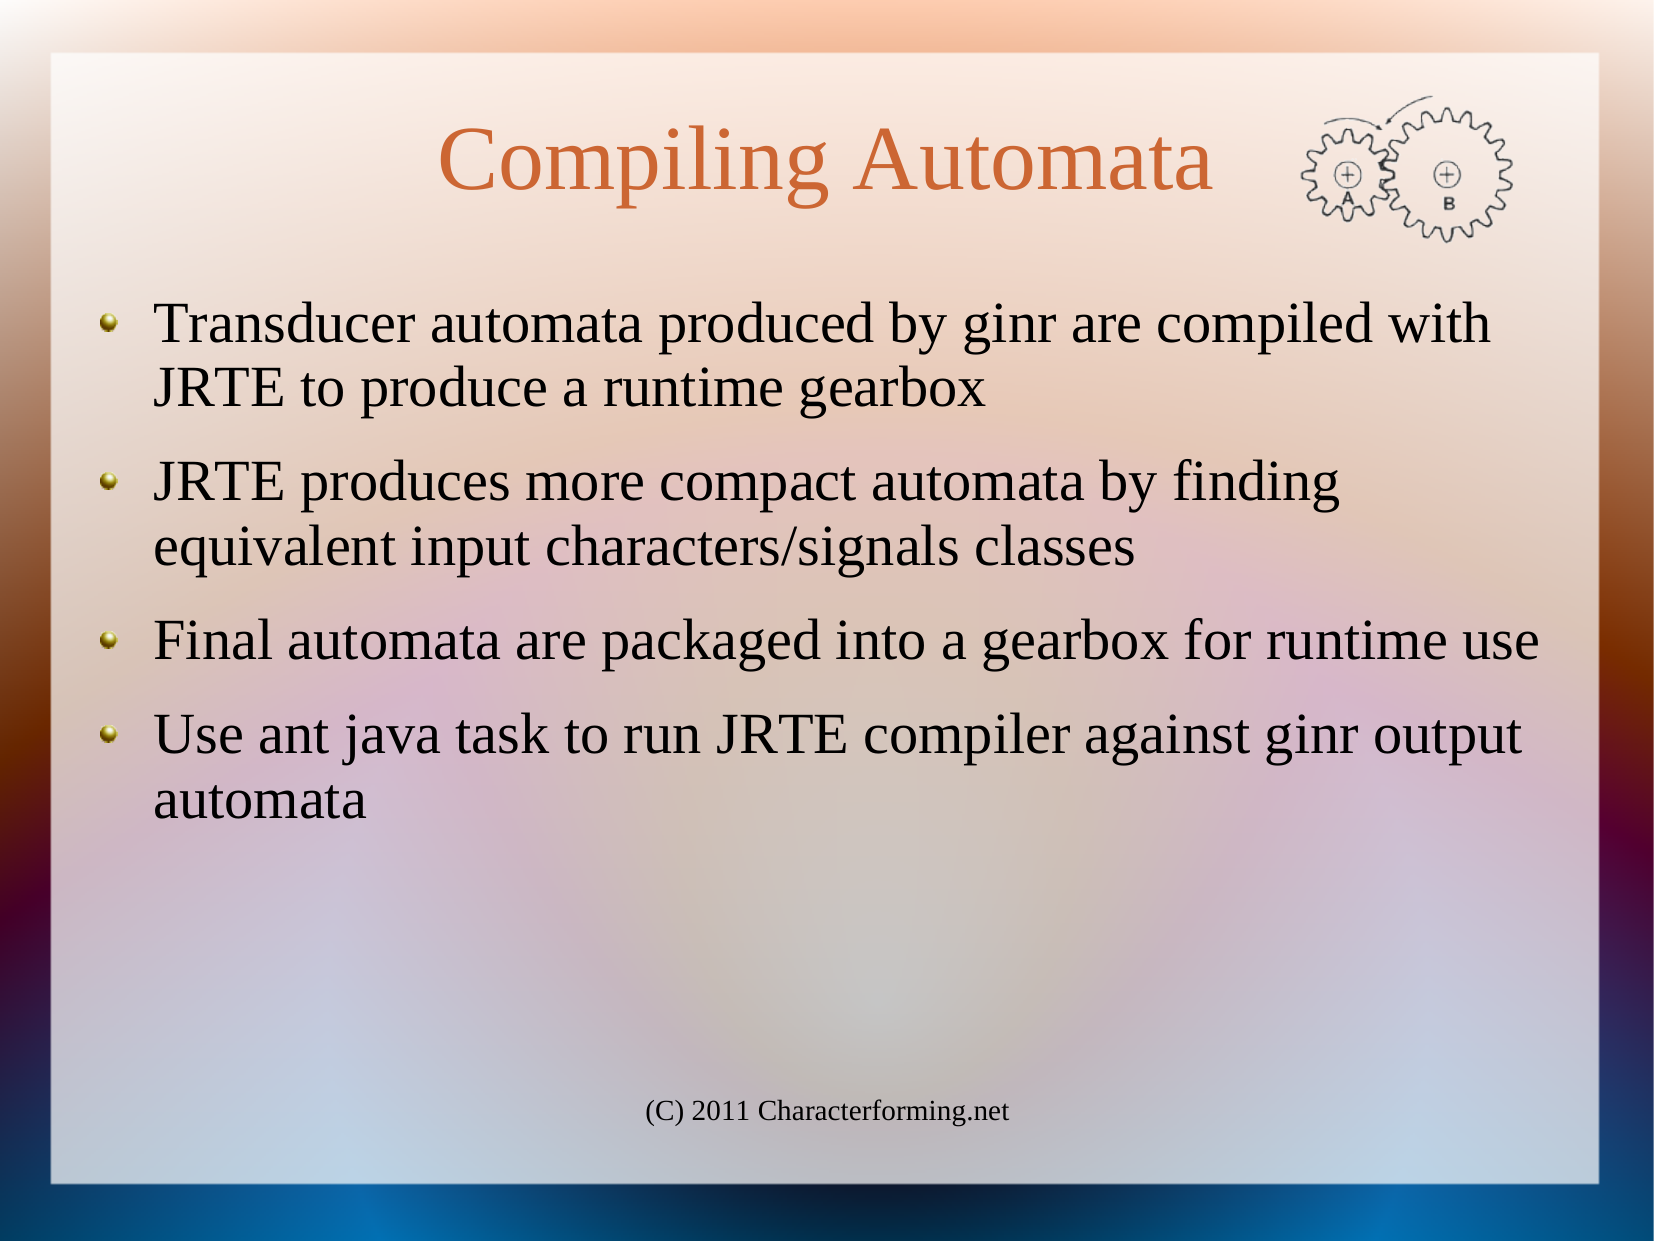

# Compiling Automata
Transducer automata produced by ginr are compiled with JRTE to produce a runtime gearbox
JRTE produces more compact automata by finding equivalent input characters/signals classes
Final automata are packaged into a gearbox for runtime use
Use ant java task to run JRTE compiler against ginr output automata
(C) 2011 Characterforming.net